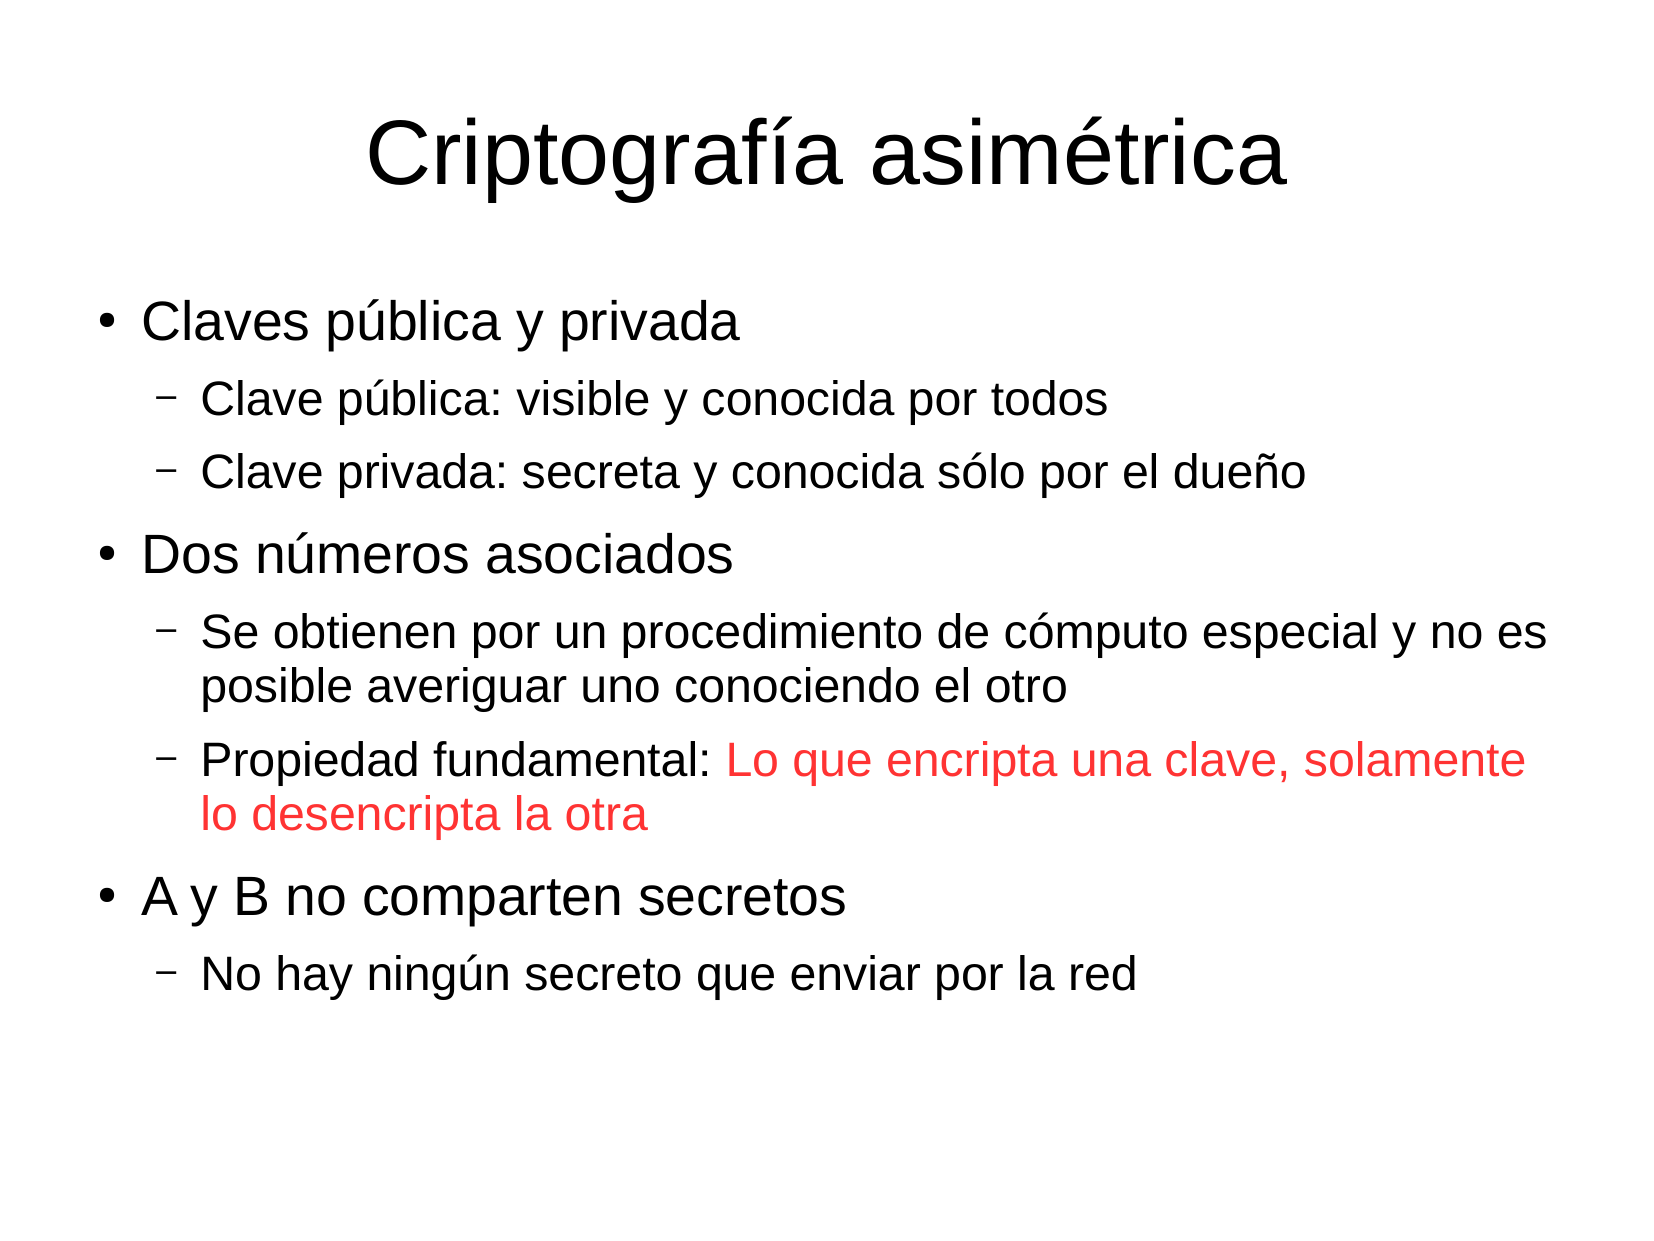

# Criptografía asimétrica
Claves pública y privada
Clave pública: visible y conocida por todos
Clave privada: secreta y conocida sólo por el dueño
Dos números asociados
Se obtienen por un procedimiento de cómputo especial y no es posible averiguar uno conociendo el otro
Propiedad fundamental: Lo que encripta una clave, solamente lo desencripta la otra
A y B no comparten secretos
No hay ningún secreto que enviar por la red